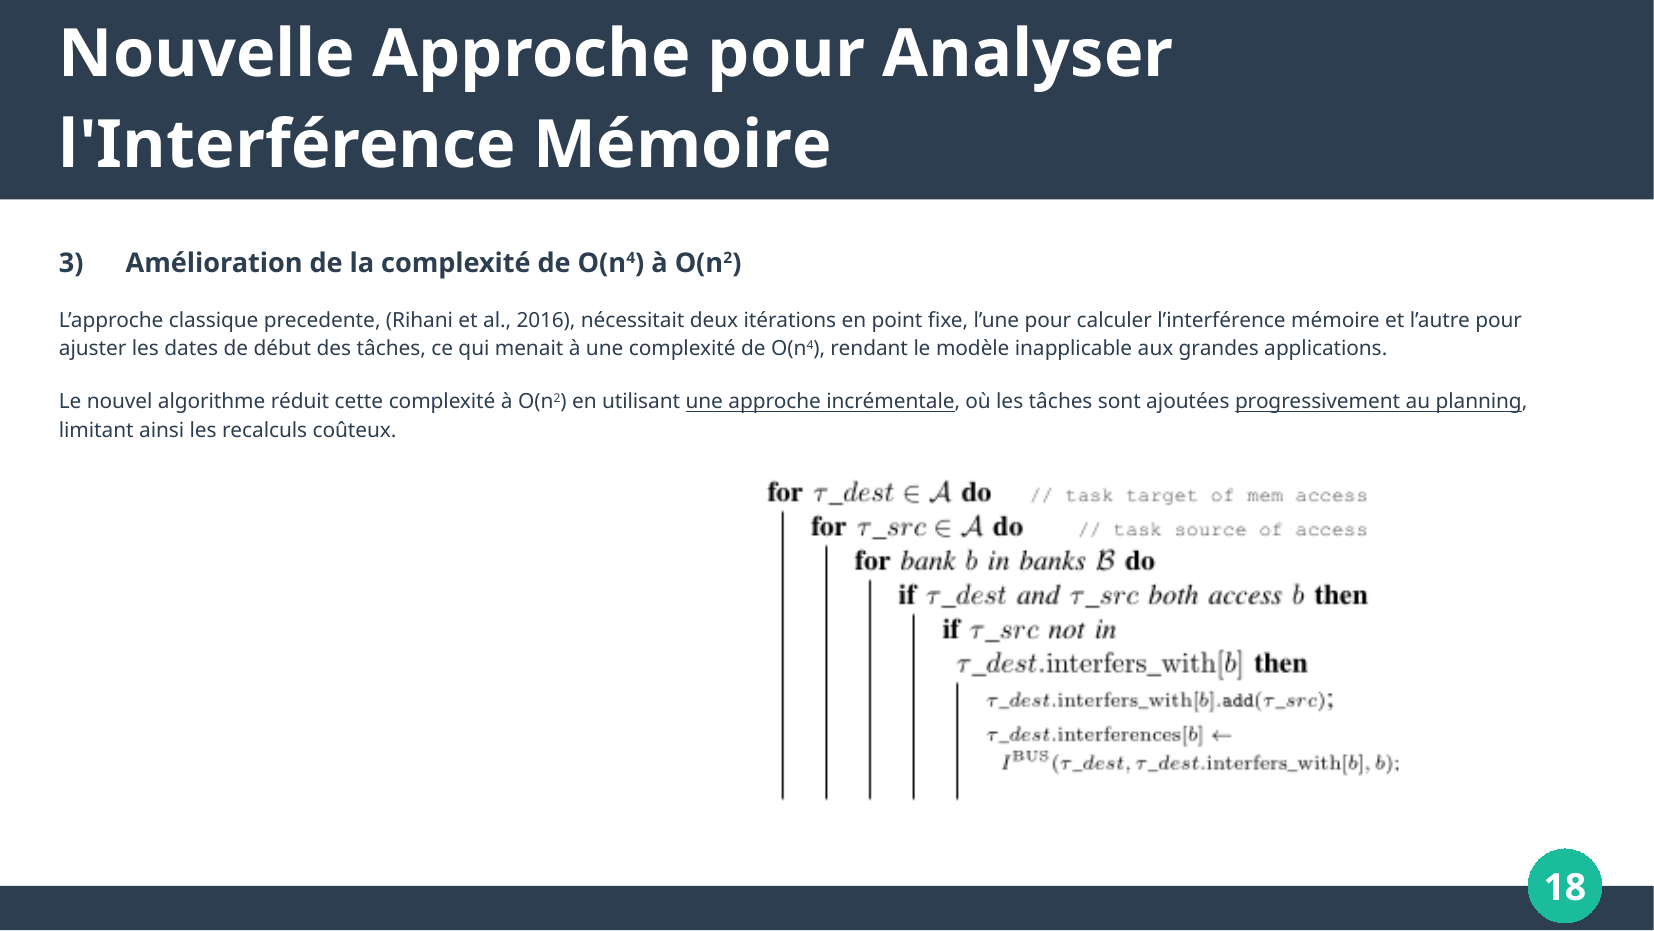

# Nouvelle Approche pour Analyser l'Interférence Mémoire
3) Amélioration de la complexité de O(n4) à O(n2)
L’approche classique precedente, (Rihani et al., 2016), nécessitait deux itérations en point fixe, l’une pour calculer l’interférence mémoire et l’autre pour ajuster les dates de début des tâches, ce qui menait à une complexité de O(n4), rendant le modèle inapplicable aux grandes applications.
Le nouvel algorithme réduit cette complexité à O(n2) en utilisant une approche incrémentale, où les tâches sont ajoutées progressivement au planning, limitant ainsi les recalculs coûteux.
18